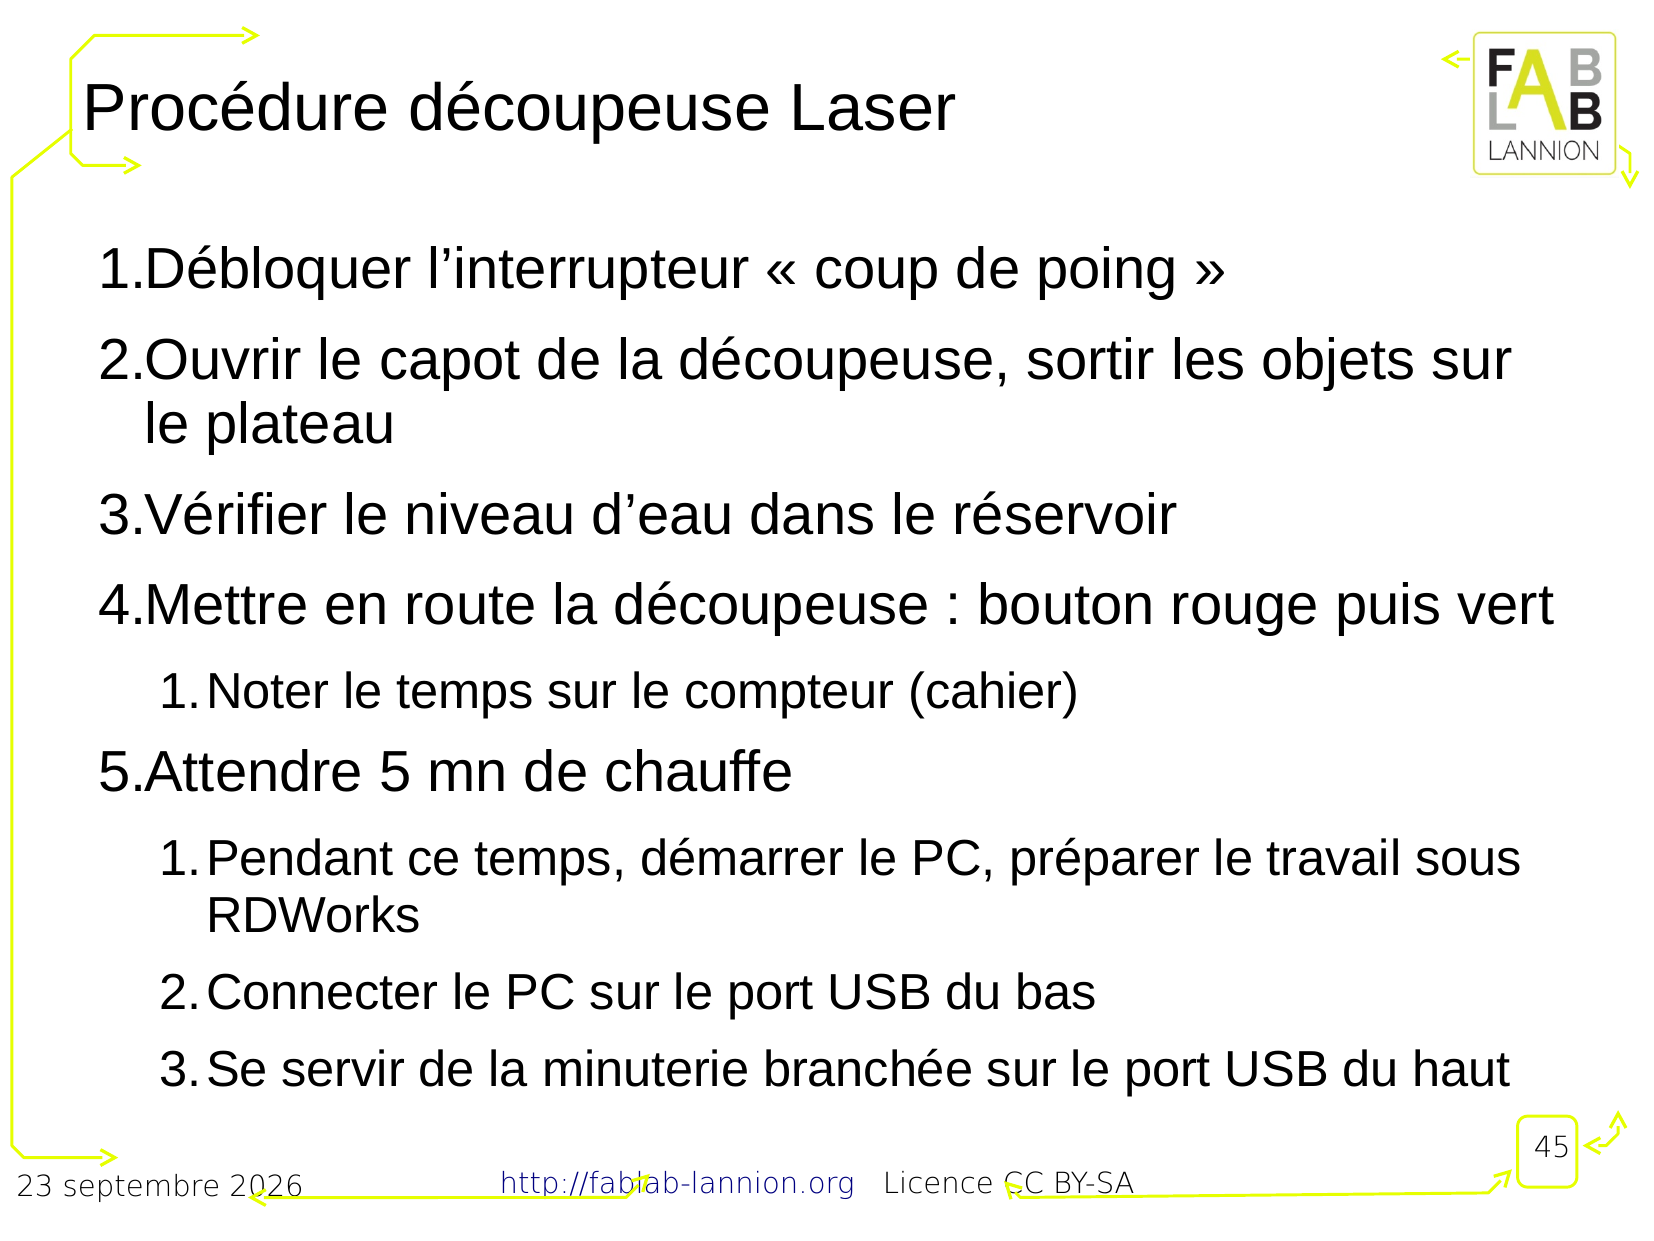

# Procédure découpeuse Laser
Débloquer l’interrupteur « coup de poing »
Ouvrir le capot de la découpeuse, sortir les objets sur le plateau
Vérifier le niveau d’eau dans le réservoir
Mettre en route la découpeuse : bouton rouge puis vert
Noter le temps sur le compteur (cahier)
Attendre 5 mn de chauffe
Pendant ce temps, démarrer le PC, préparer le travail sous RDWorks
Connecter le PC sur le port USB du bas
Se servir de la minuterie branchée sur le port USB du haut
45